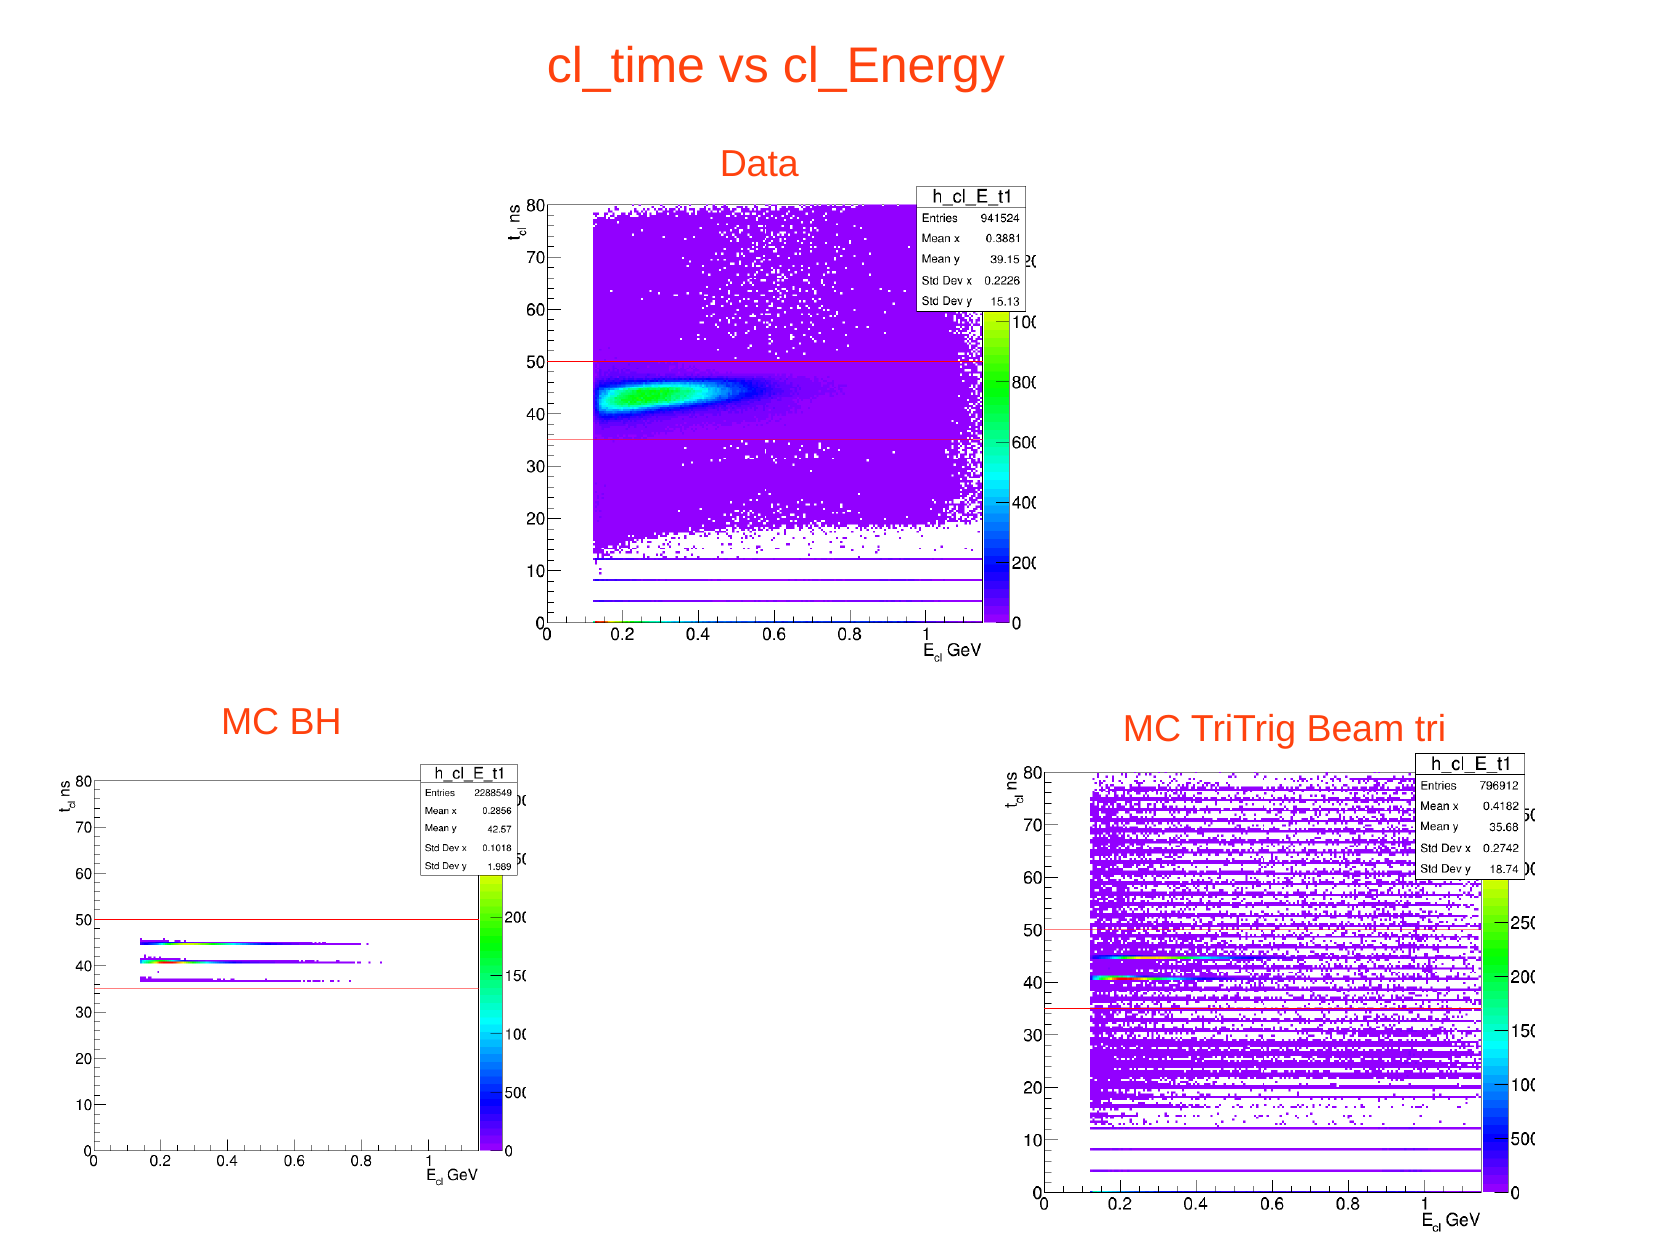

cl_time vs cl_Energy
Data
MC BH
MC TriTrig Beam tri